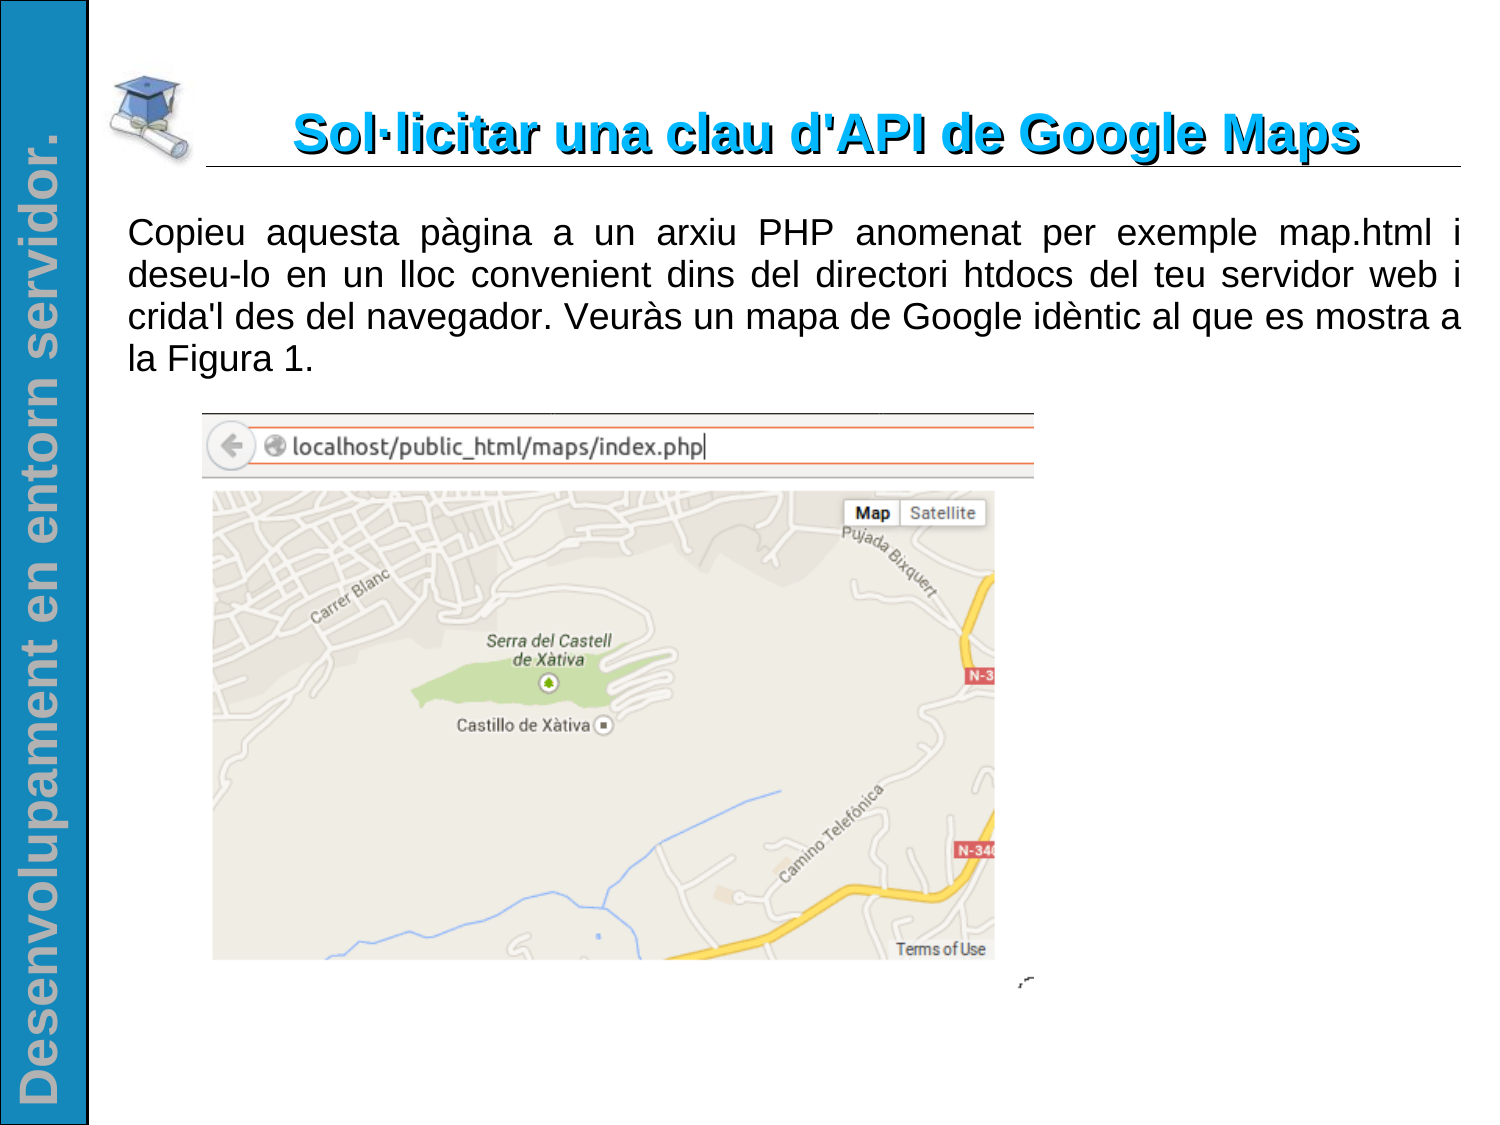

# Sol·licitar una clau d'API de Google Maps
Copieu aquesta pàgina a un arxiu PHP anomenat per exemple map.html i deseu-lo en un lloc convenient dins del directori htdocs del teu servidor web i crida'l des del navegador. Veuràs un mapa de Google idèntic al que es mostra a la Figura 1.